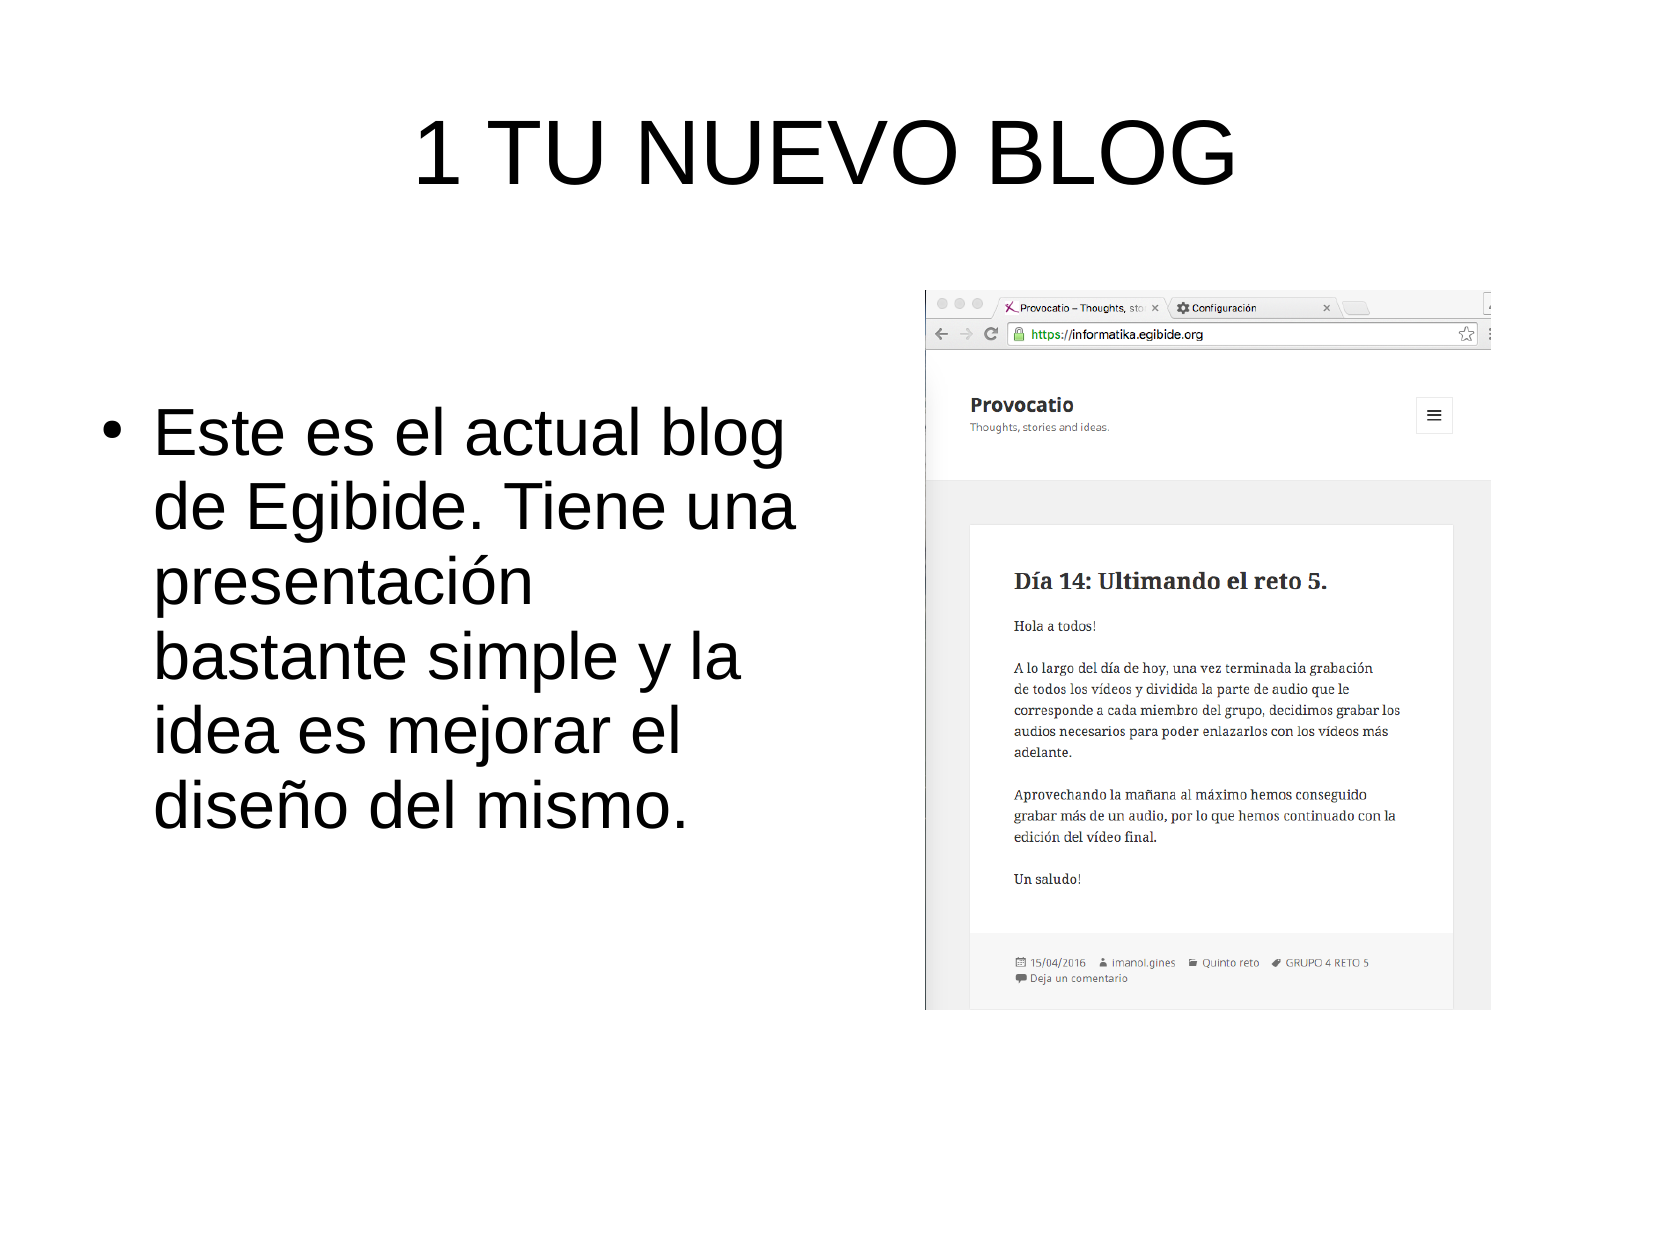

# 1 TU NUEVO BLOG
Este es el actual blog de Egibide. Tiene una presentación bastante simple y la idea es mejorar el diseño del mismo.